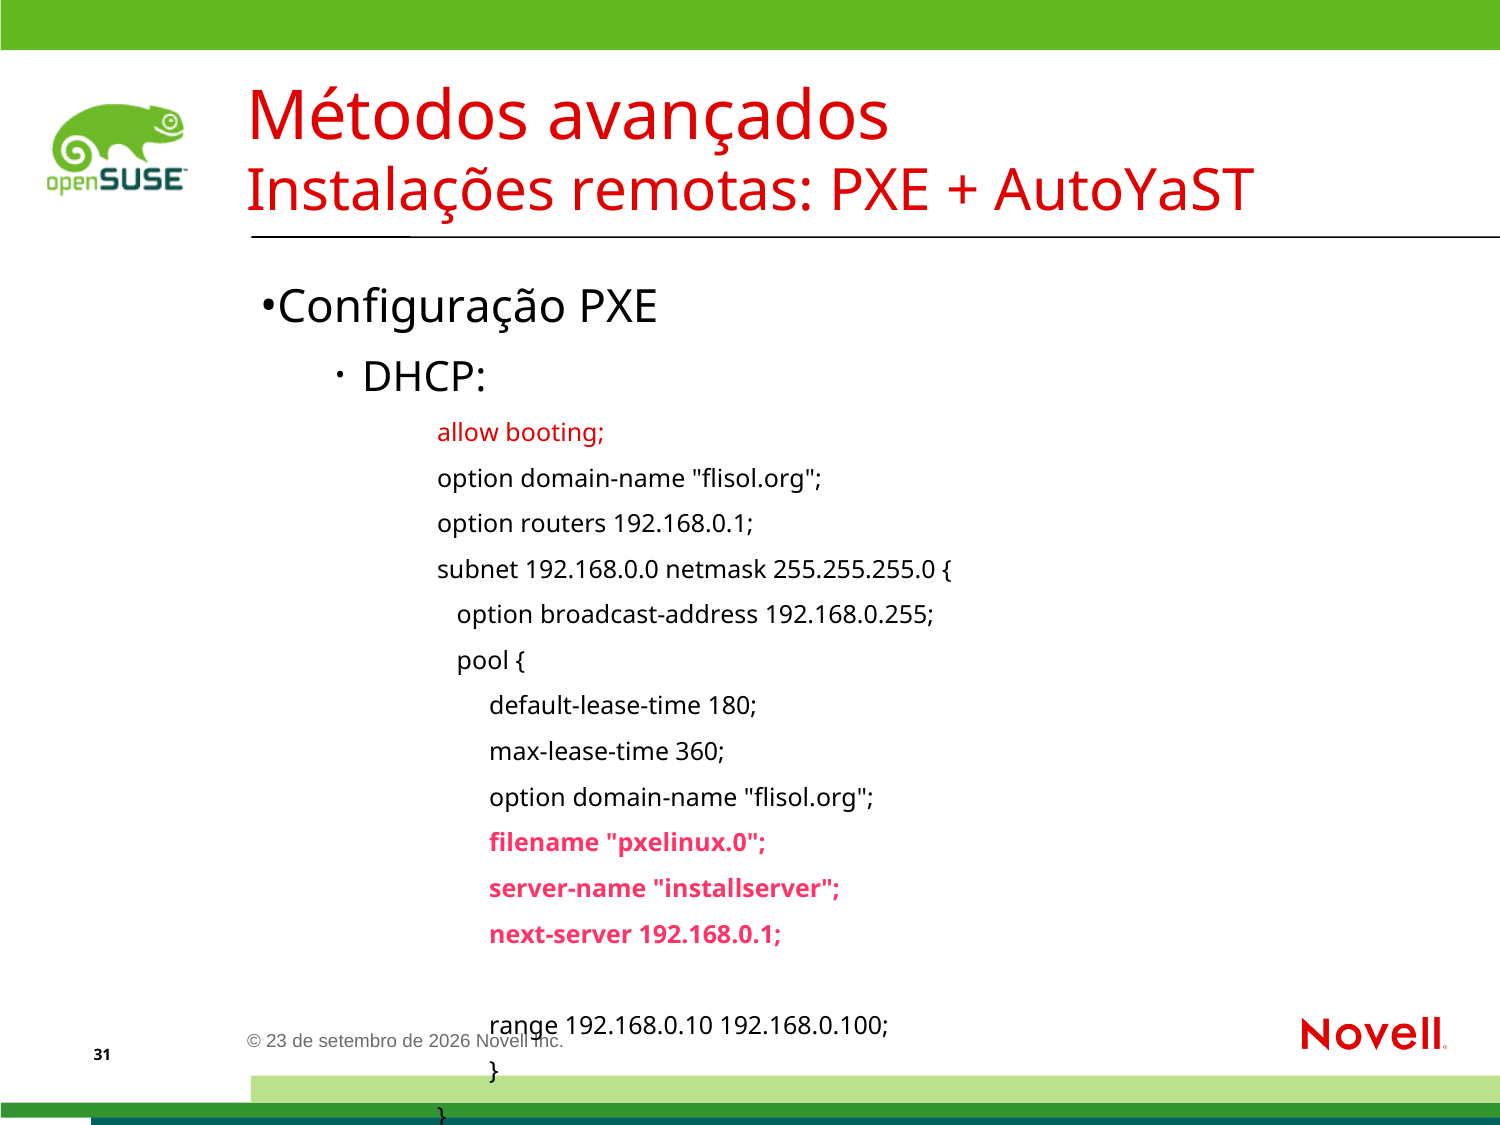

Métodos avançados
Instalações remotas: PXE + AutoYaST
# Configuração PXE
DHCP:
allow booting;
option domain-name "flisol.org";
option routers 192.168.0.1;
subnet 192.168.0.0 netmask 255.255.255.0 {
 option broadcast-address 192.168.0.255;
 pool {
 default-lease-time 180;
 max-lease-time 360;
 option domain-name "flisol.org";
 filename "pxelinux.0";
 server-name "installserver";
 next-server 192.168.0.1;
 range 192.168.0.10 192.168.0.100;
 }
}